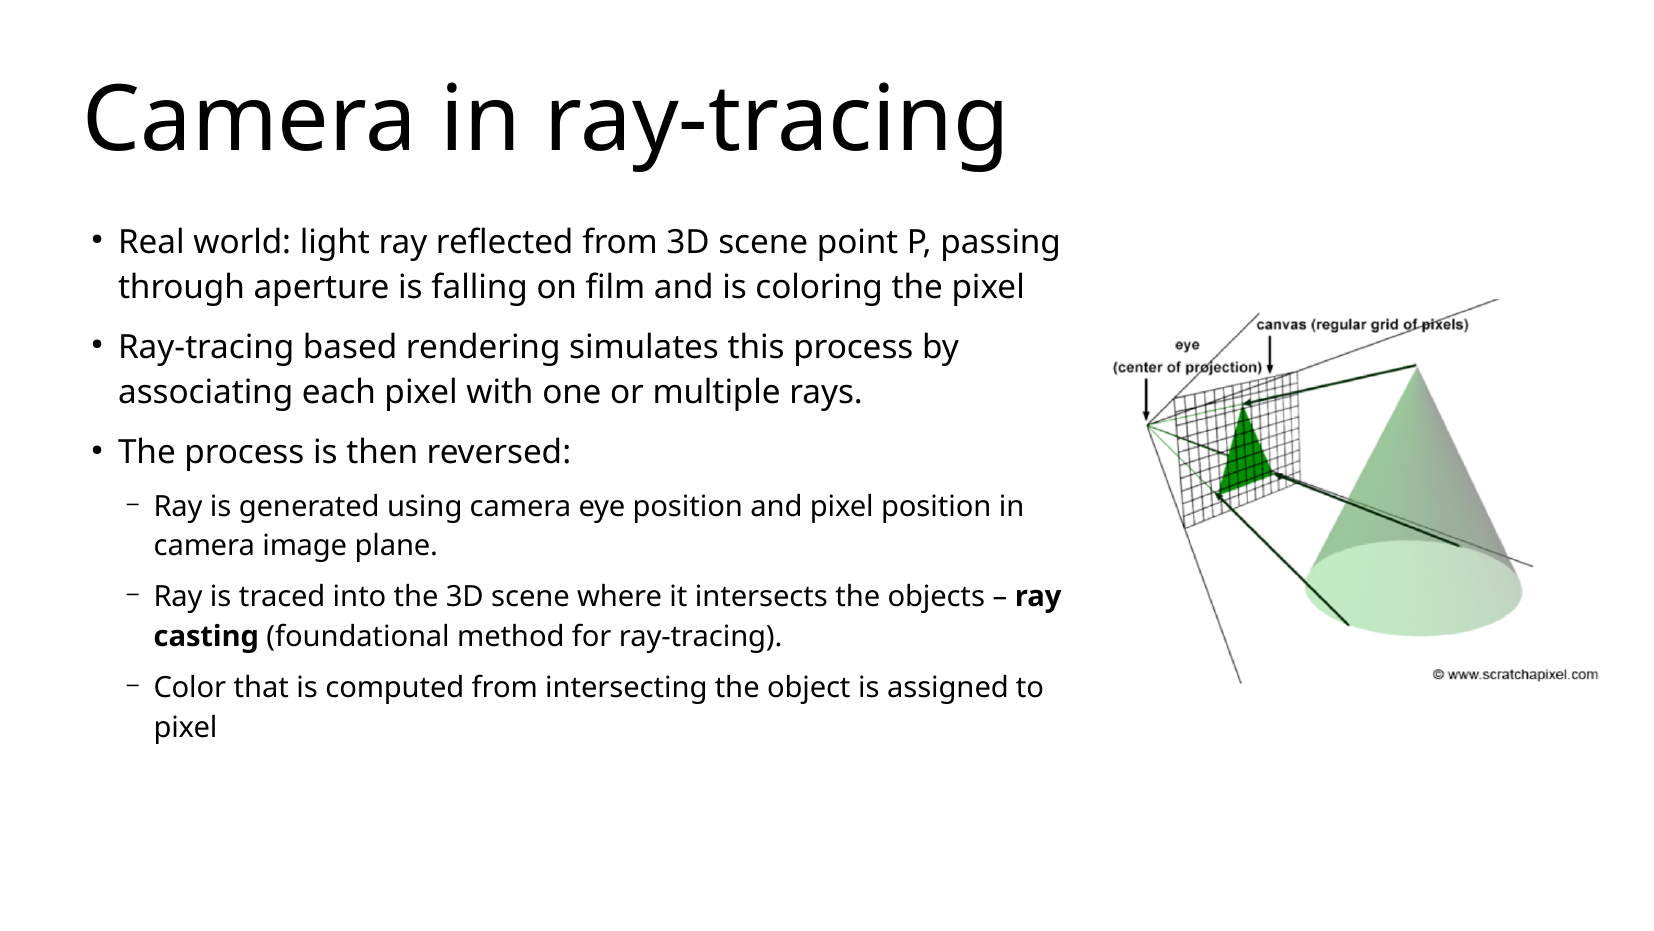

# Camera in ray-tracing
Real world: light ray reflected from 3D scene point P, passing through aperture is falling on film and is coloring the pixel
Ray-tracing based rendering simulates this process by associating each pixel with one or multiple rays.
The process is then reversed:
Ray is generated using camera eye position and pixel position in camera image plane.
Ray is traced into the 3D scene where it intersects the objects – ray casting (foundational method for ray-tracing).
Color that is computed from intersecting the object is assigned to pixel